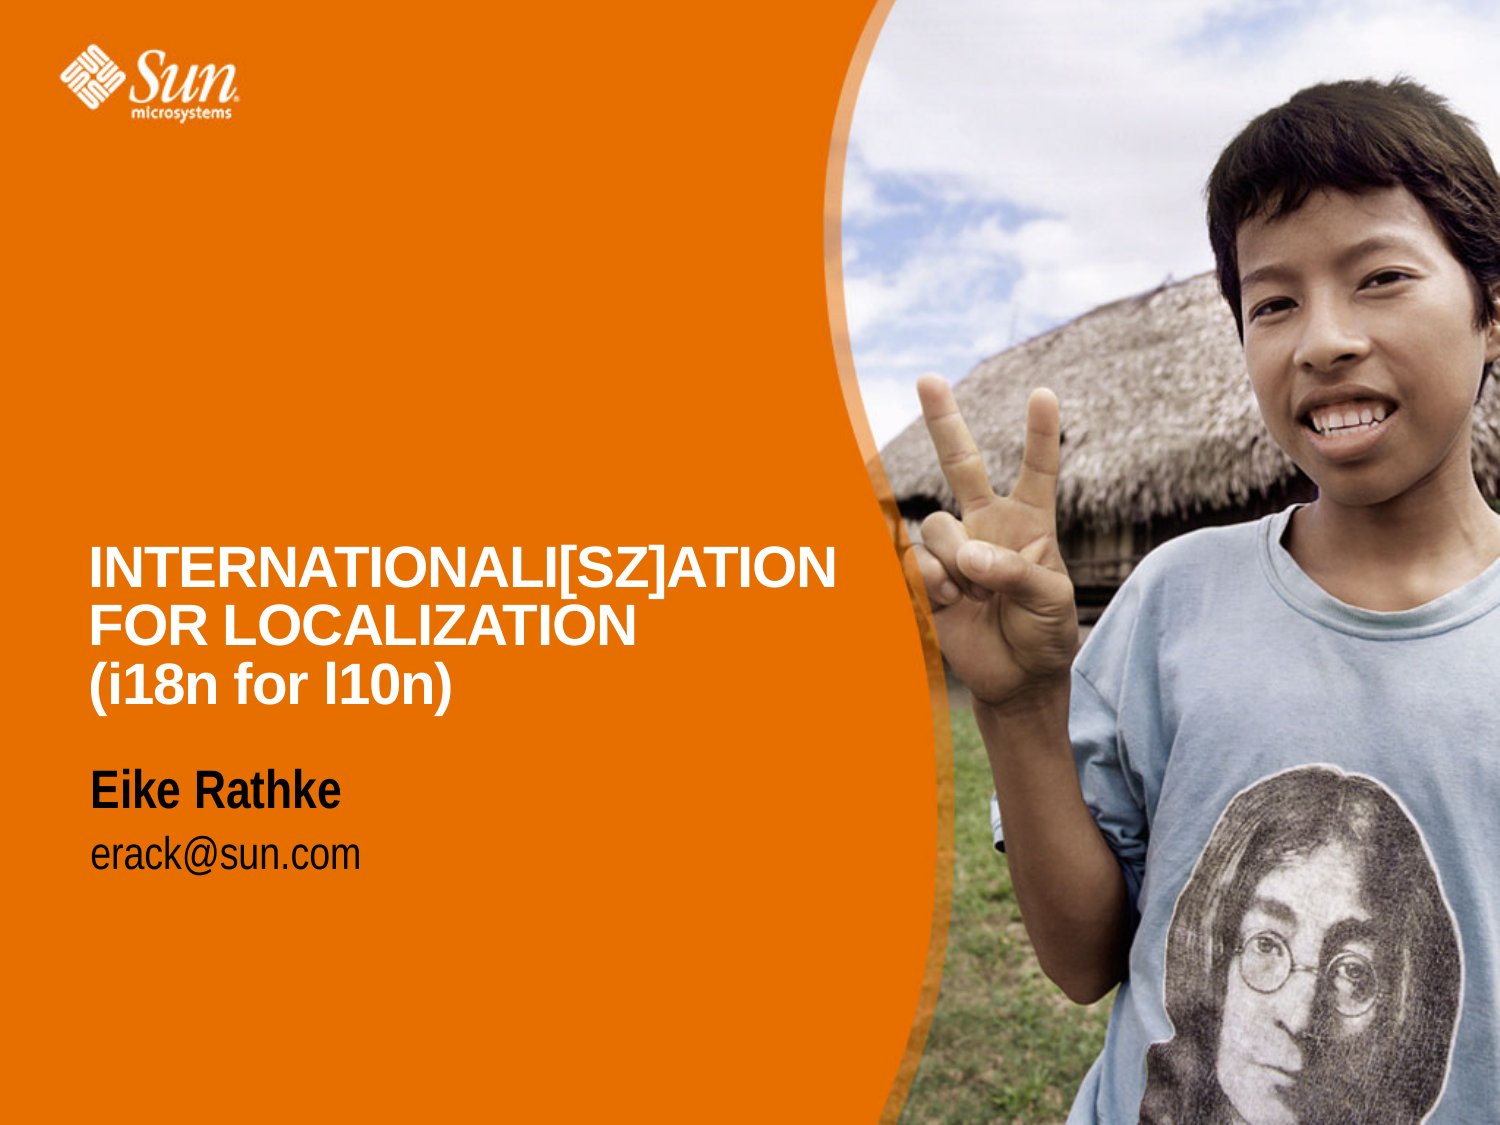

# INTERNATIONALI[SZ]ATION FOR LOCALIZATION (i18n for l10n)
Eike Rathke
erack@sun.com